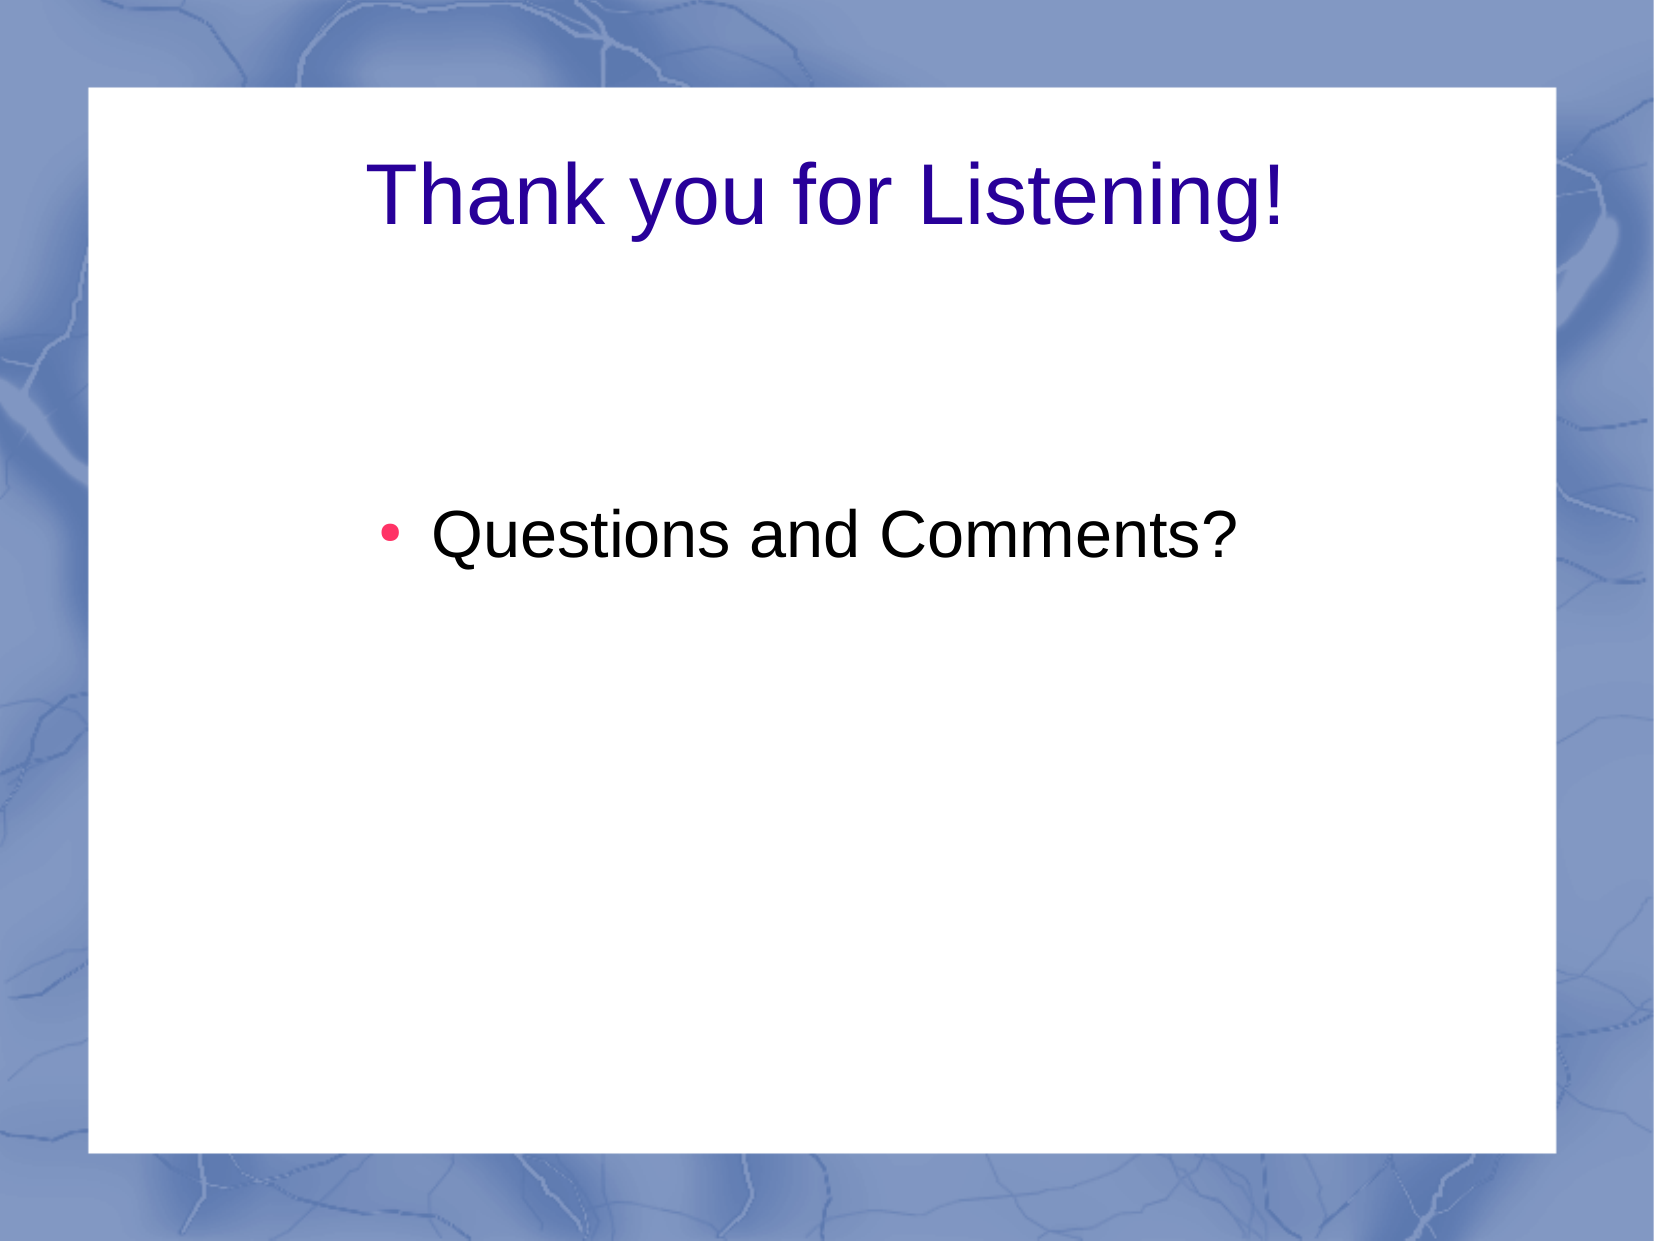

# Thank you for Listening!
Questions and Comments?